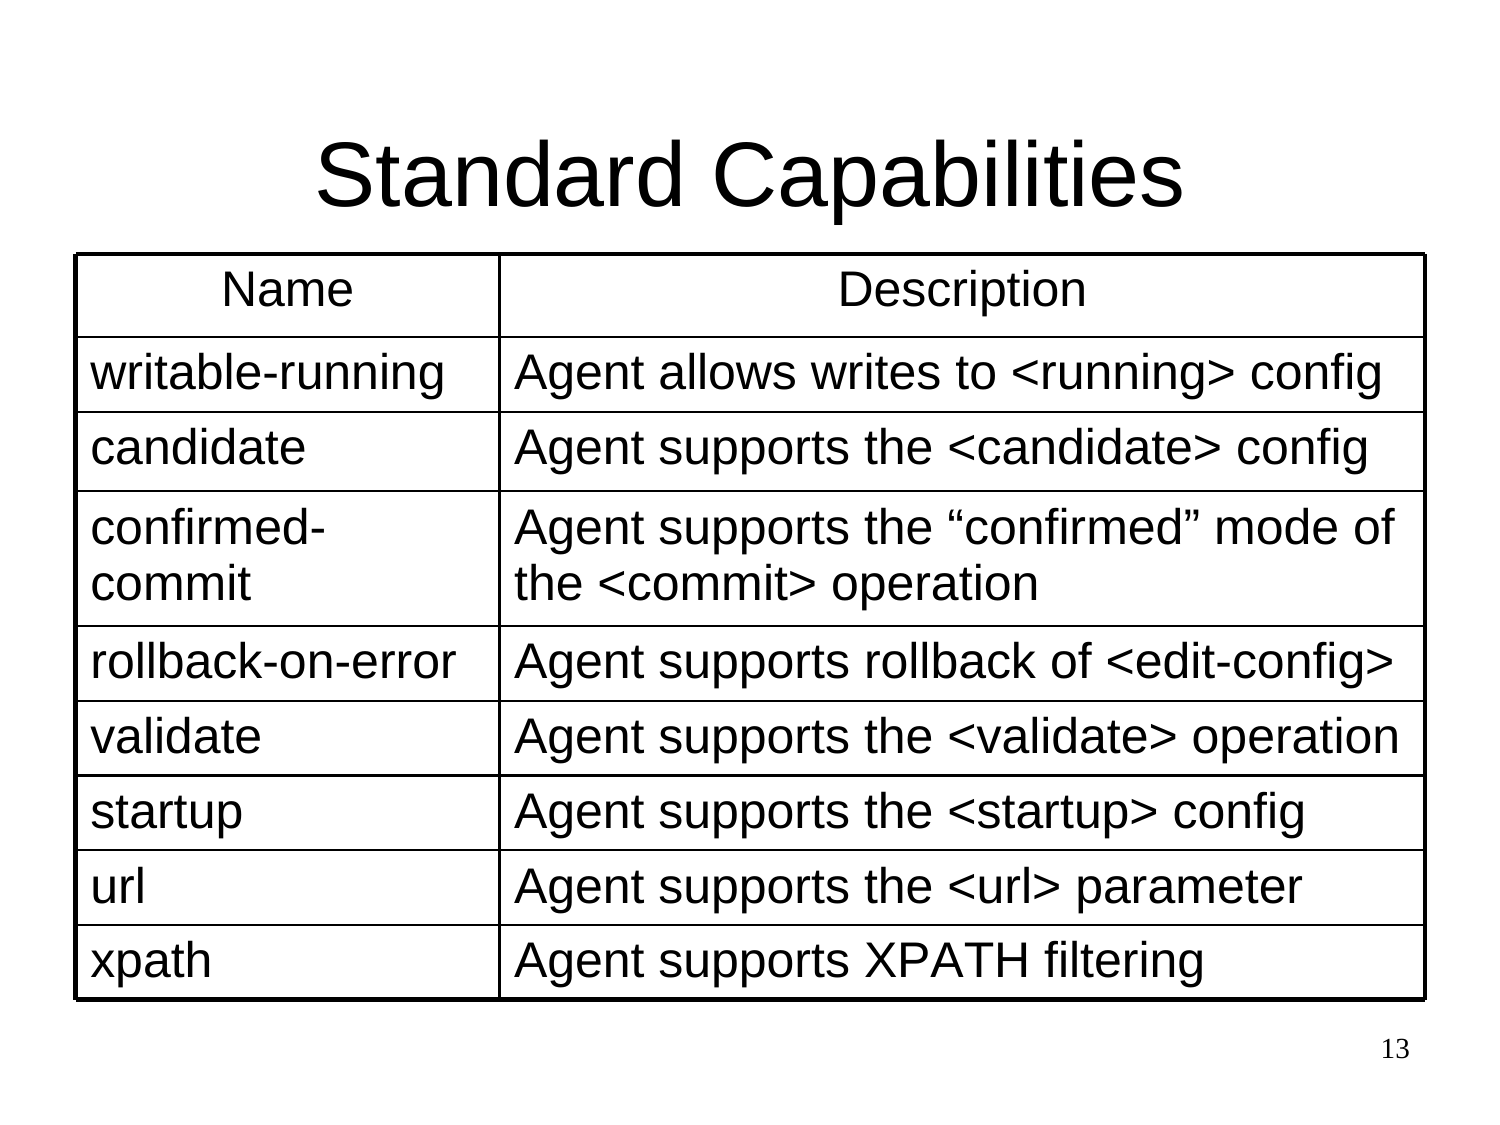

# Standard Capabilities
Name
Description
writable-running
Agent allows writes to <running> config
candidate
Agent supports the <candidate> config
confirmed-commit
Agent supports the “confirmed” mode of the <commit> operation
rollback-on-error
Agent supports rollback of <edit-config>
validate
Agent supports the <validate> operation
startup
Agent supports the <startup> config
url
Agent supports the <url> parameter
xpath
Agent supports XPATH filtering
13